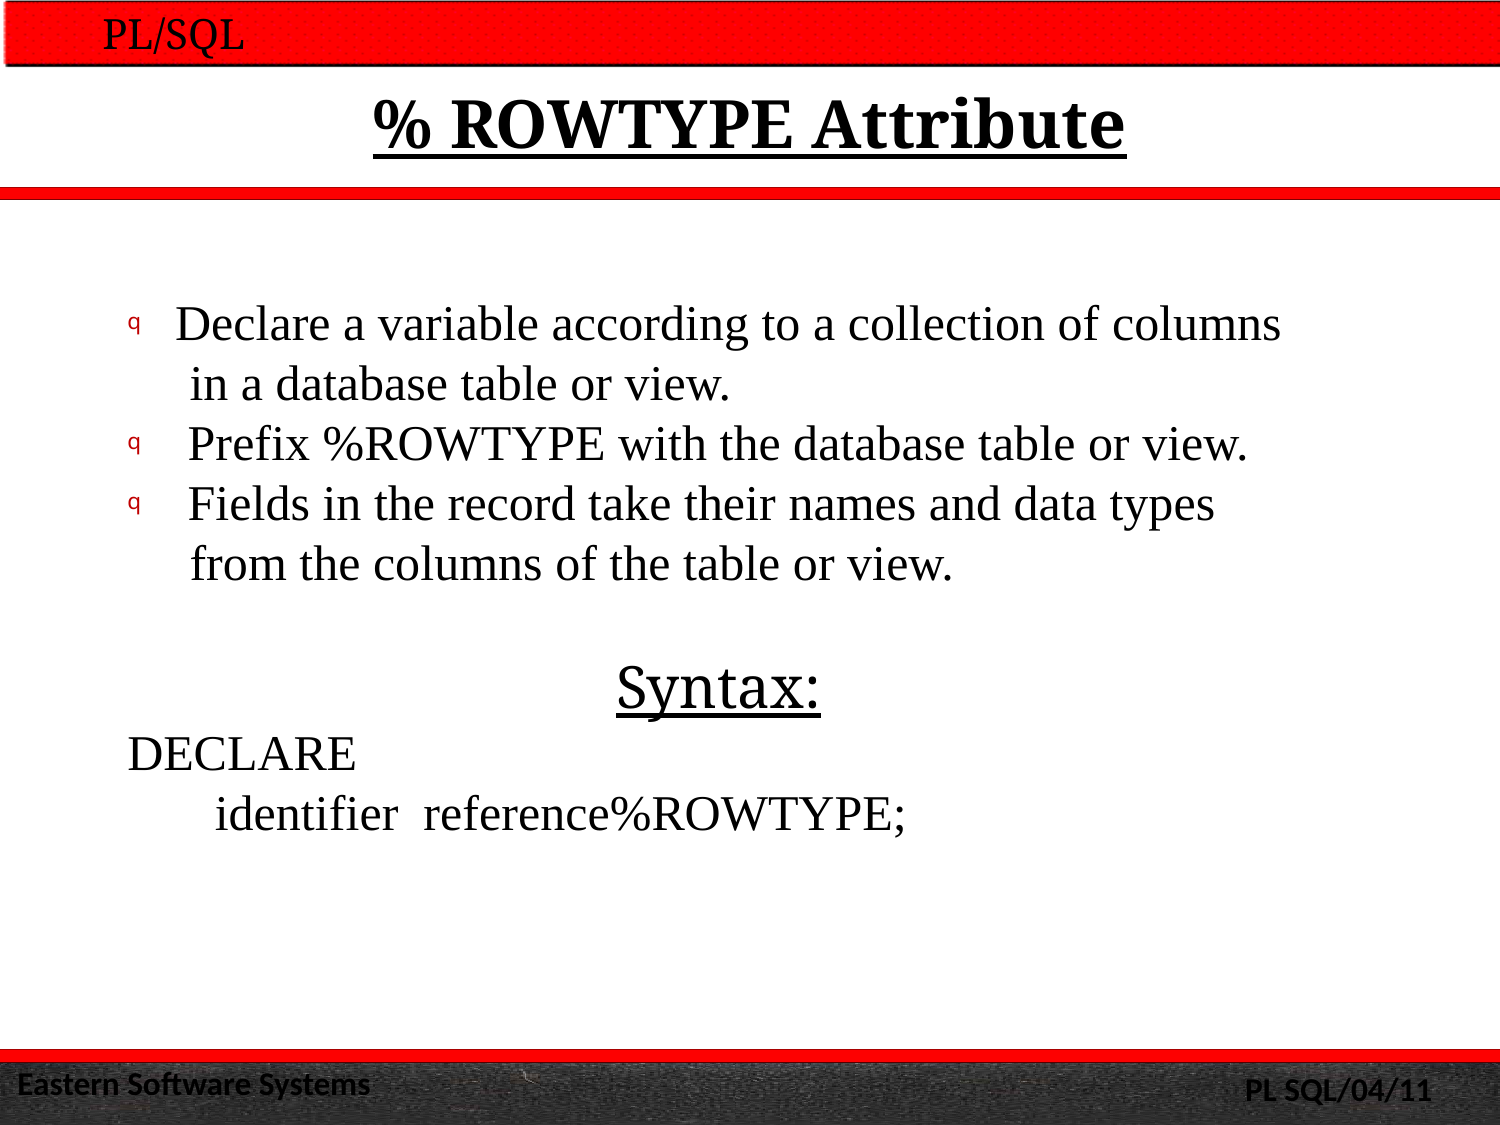

PL/SQL
% ROWTYPE Attribute
 Declare a variable according to a collection of columns
 in a database table or view.
 Prefix %ROWTYPE with the database table or view.
 Fields in the record take their names and data types
 from the columns of the table or view.
Syntax:
DECLARE
	 identifier reference%ROWTYPE;
Eastern Software Systems
				 PL SQL/04/11